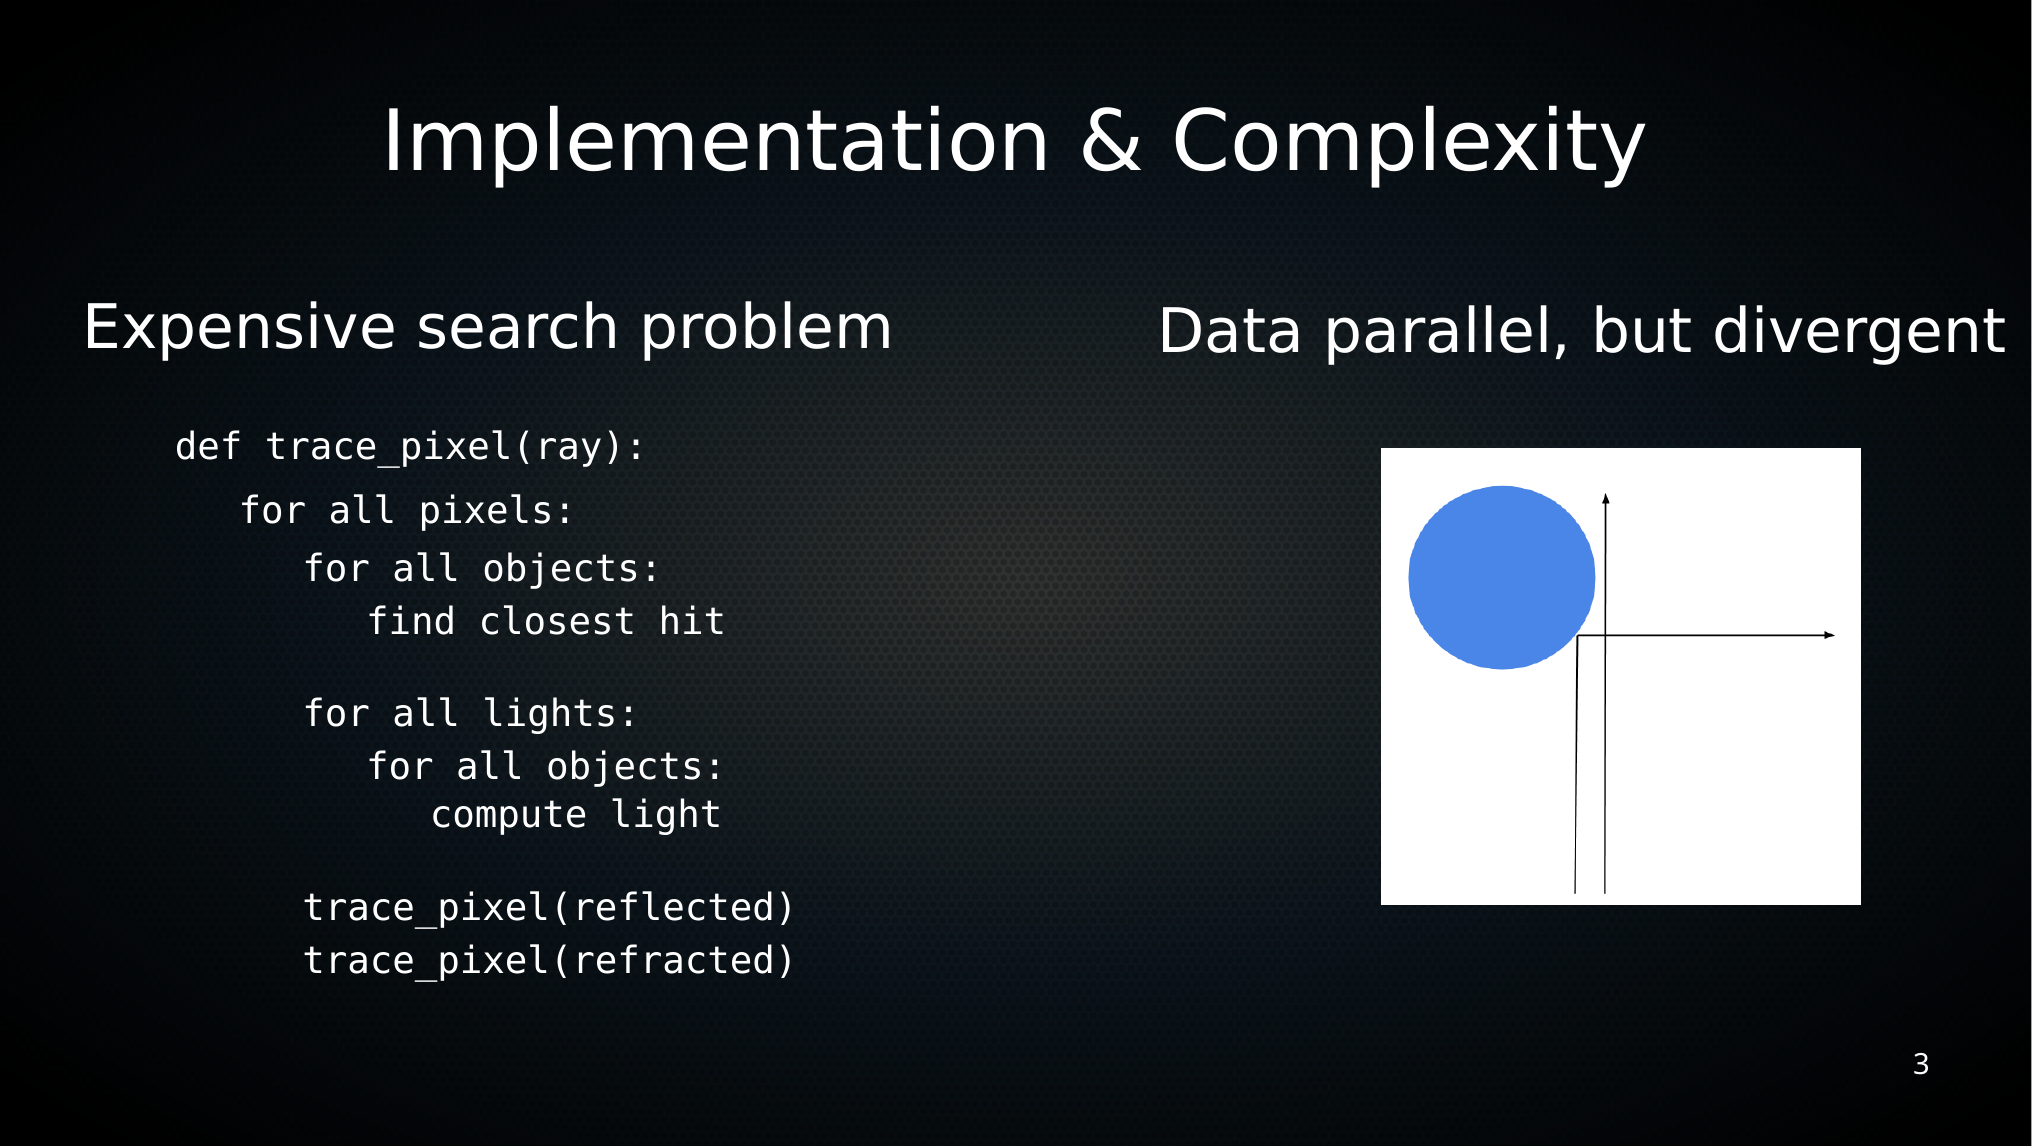

# Implementation & Complexity
Expensive search problem
Data parallel, but divergent
def trace_pixel(ray):
for all pixels:
for all objects:
find closest hit
for all lights:
for all objects:
compute light
trace_pixel(reflected)
trace_pixel(refracted)
3